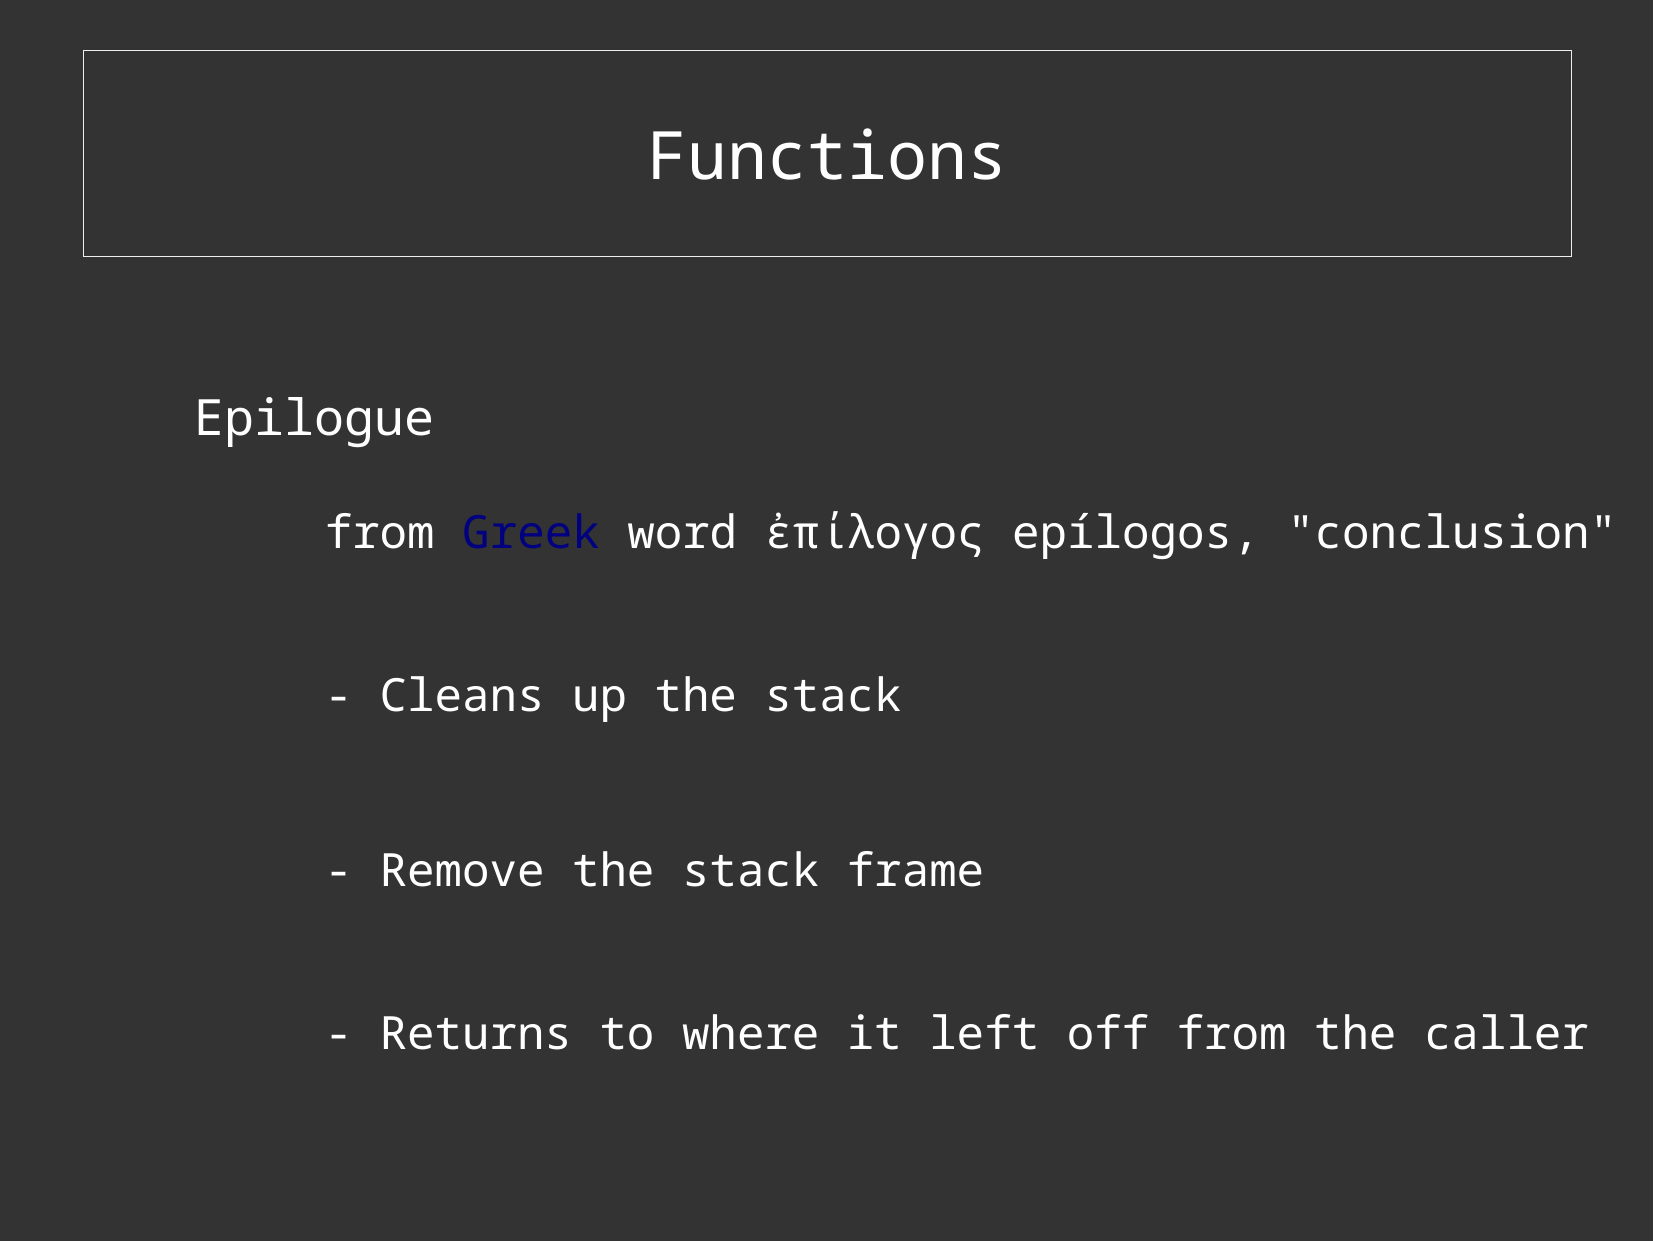

Functions
Epilogue
from Greek word ἐπίλογος epílogos, "conclusion"
- Cleans up the stack
- Remove the stack frame
- Returns to where it left off from the caller